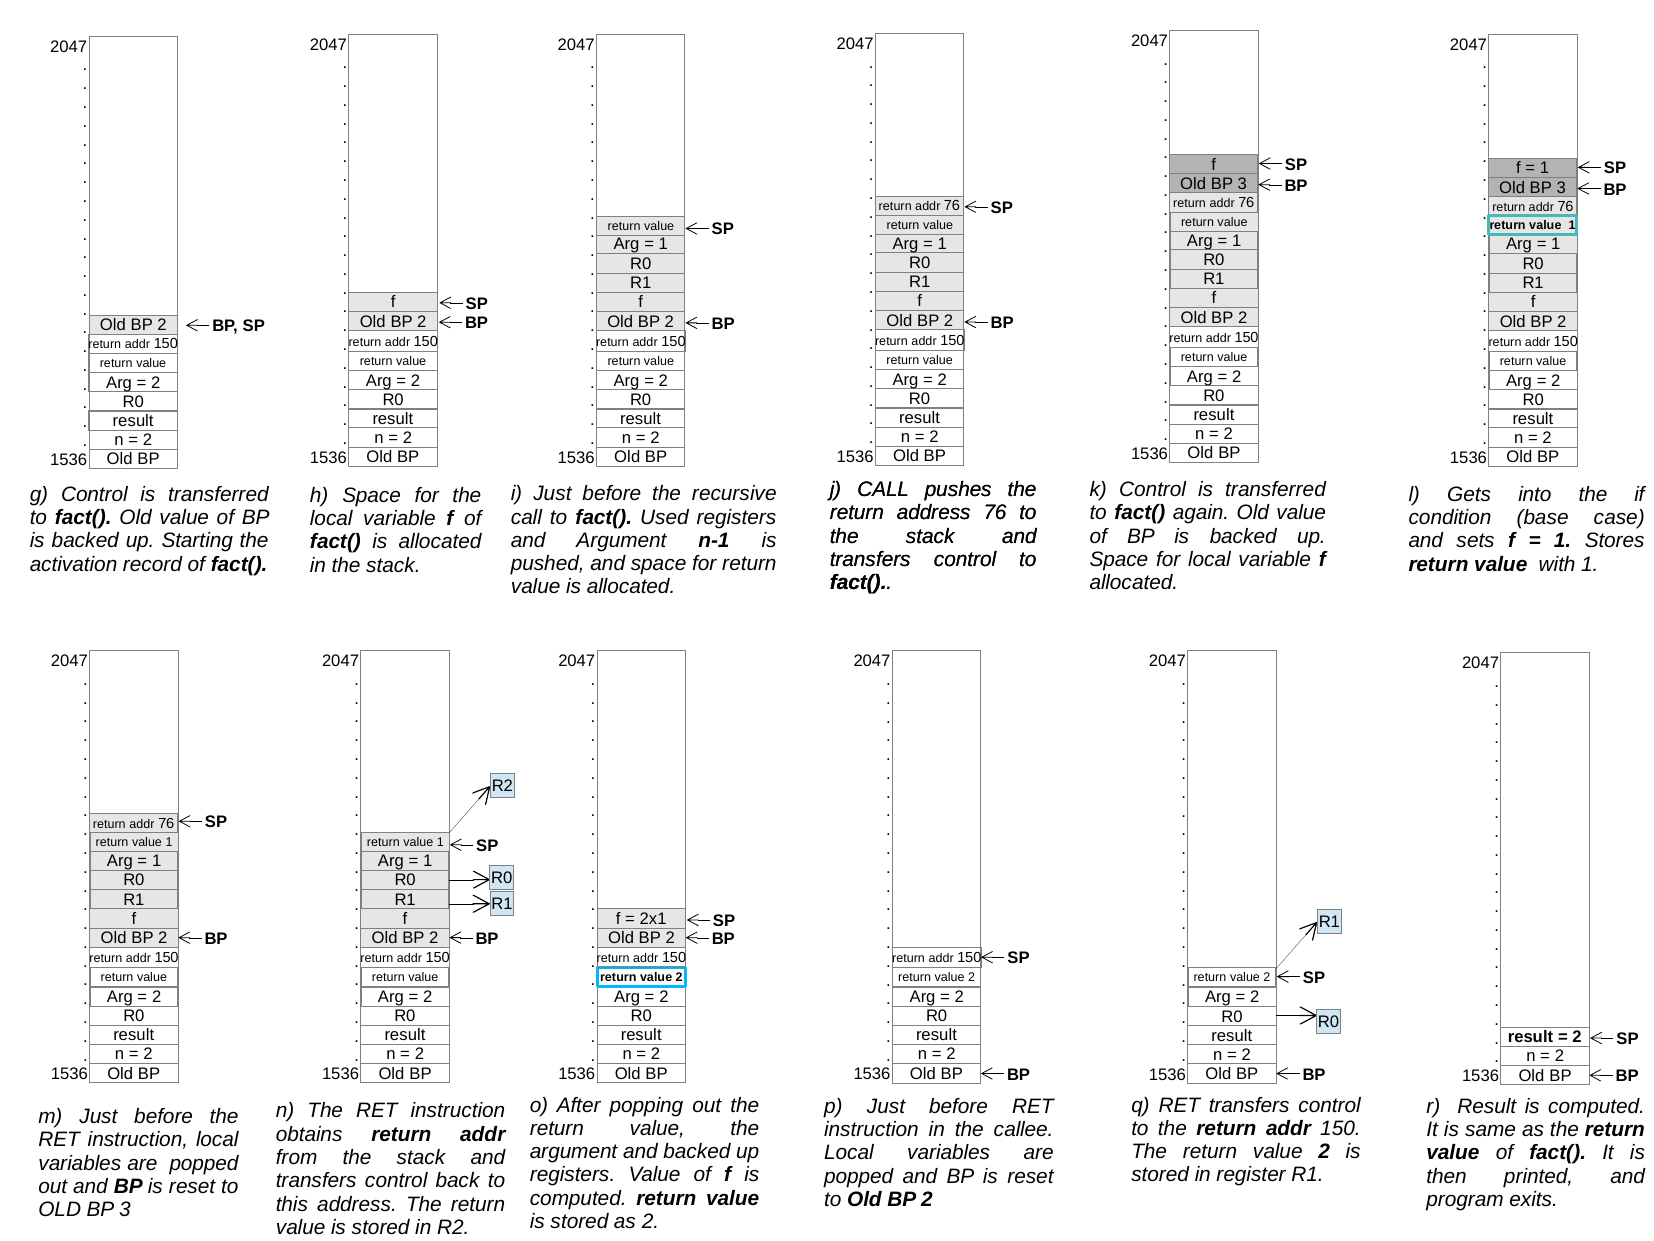

2047
.
.
.
.
.
.
.
.
.
.
.
.
.
.
.
.
.
.
.
.
.
1536
2047
.
.
.
.
.
.
.
.
.
.
.
.
.
.
.
.
.
.
.
.
.
1536
2047
.
.
.
.
.
.
.
.
.
.
.
.
.
.
.
.
.
.
.
.
.
1536
2047
.
.
.
.
.
.
.
.
.
.
.
.
.
.
.
.
.
.
.
.
.
1536
2047
.
.
.
.
.
.
.
.
.
.
.
.
.
.
.
.
.
.
.
.
.
1536
2047
.
.
.
.
.
.
.
.
.
.
.
.
.
.
.
.
.
.
.
.
.
1536
1535
SP
SP
return addr 150
SP
return value
return value
Arg = 2
Arg = 2
R0
R0
SP
SP
result
result
result
result
n
n = 2
n = 2
n = 2
BP, SP
BP
BP
BP
BP
Old BP
Old BP
Old BP
Old BP
Old BP
BP,SP
e) Just before CALL instruction, registers and arguments are pushed. Space for return value is allocated.
f) CALL instruction pushes the return address of the next instruction 150 to the stack (See machine code)
b) BP is pushed to the stack and BP now points to SP. This shows the starting of activation record of main()
c) Space for local variables n and result of main() are allocated in the stack.
d) The value of n is taken as input from the user and stored in the stack. (Assumed to be 2)
a) BP and SP are initialized as 1535.
2047
.
.
.
.
.
.
.
.
.
.
.
.
.
.
.
.
.
.
.
.
.
1536
2047
.
.
.
.
.
.
.
.
.
.
.
.
.
.
.
.
.
.
.
.
.
1536
2047
.
.
.
.
.
.
.
.
.
.
.
.
.
.
.
.
.
.
.
.
.
1536
2047
.
.
.
.
.
.
.
.
.
.
.
.
.
.
.
.
.
.
.
.
.
1536
2047
.
.
.
.
.
.
.
.
.
.
.
.
.
.
.
.
.
.
.
.
.
1536
2047
.
.
.
.
.
.
.
.
.
.
.
.
.
.
.
.
.
.
.
.
.
1536
SP
SP
f
f = 1
BP
BP
Old BP 3
Old BP 3
SP
return addr 76
return addr 76
return addr 76
return value
SP
return value
return value 1
return value
Arg = 1
Arg = 1
Arg = 1
Arg = 1
R0
R0
R0
R0
R1
R1
R1
R1
SP
f
f
f
f
f
BP
BP
BP
Old BP 2
BP, SP
Old BP 2
Old BP 2
Old BP 2
Old BP 2
Old BP 2
return addr 150
return addr 150
return addr 150
return addr 150
return addr 150
return addr 150
return value
return value
return value
return value
return value
return value
Arg = 2
Arg = 2
Arg = 2
Arg = 2
Arg = 2
Arg = 2
R0
R0
R0
R0
R0
R0
result
result
result
result
result
result
n = 2
n = 2
n = 2
n = 2
n = 2
n = 2
Old BP
Old BP
Old BP
Old BP
Old BP
Old BP
j) CALL pushes the return address 76 to the stack and transfers control to fact()..
k) Control is transferred to fact() again. Old value of BP is backed up. Space for local variable f allocated.
j) CALL pushes the return address 76 to the stack and transfers control to fact()..
i) Just before the recursive call to fact(). Used registers and Argument n-1 is pushed, and space for return value is allocated.
g) Control is transferred to fact(). Old value of BP is backed up. Starting the activation record of fact().
l) Gets into the if condition (base case) and sets f = 1. Stores return value with 1.
h) Space for the local variable f of fact() is allocated in the stack.
2047
.
.
.
.
.
.
.
.
.
.
.
.
.
.
.
.
.
.
.
.
.
1536
2047
.
.
.
.
.
.
.
.
.
.
.
.
.
.
.
.
.
.
.
.
.
1536
2047
.
.
.
.
.
.
.
.
.
.
.
.
.
.
.
.
.
.
.
.
.
1536
2047
.
.
.
.
.
.
.
.
.
.
.
.
.
.
.
.
.
.
.
.
.
1536
2047
.
.
.
.
.
.
.
.
.
.
.
.
.
.
.
.
.
.
.
.
.
1536
2047
.
.
.
.
.
.
.
.
.
.
.
.
.
.
.
.
.
.
.
.
.
1536
R2
SP
return addr 76
SP
return value 1
return value 1
Arg = 1
Arg = 1
R0
R0
R0
R1
R1
R1
SP
f
f
f = 2x1
R1
BP
BP
BP
Old BP 2
Old BP 2
Old BP 2
SP
return addr 150
return addr 150
return addr 150
return addr 150
SP
return value
return value
return value 2
return value 2
return value 2
Arg = 2
Arg = 2
Arg = 2
Arg = 2
Arg = 2
R0
R0
R0
R0
R0
R0
SP
result
result
result
result
result
result = 2
n = 2
n = 2
n = 2
n = 2
n = 2
n = 2
BP
BP
BP
Old BP
Old BP
Old BP
Old BP
Old BP
Old BP
o) After popping out the return value, the argument and backed up registers. Value of f is computed. return value is stored as 2.
q) RET transfers control to the return addr 150. The return value 2 is stored in register R1.
p) Just before RET instruction in the callee. Local variables are popped and BP is reset to Old BP 2
r) Result is computed. It is same as the return value of fact(). It is then printed, and program exits.
n) The RET instruction obtains return addr from the stack and transfers control back to this address. The return value is stored in R2.
m) Just before the RET instruction, local variables are popped out and BP is reset to OLD BP 3